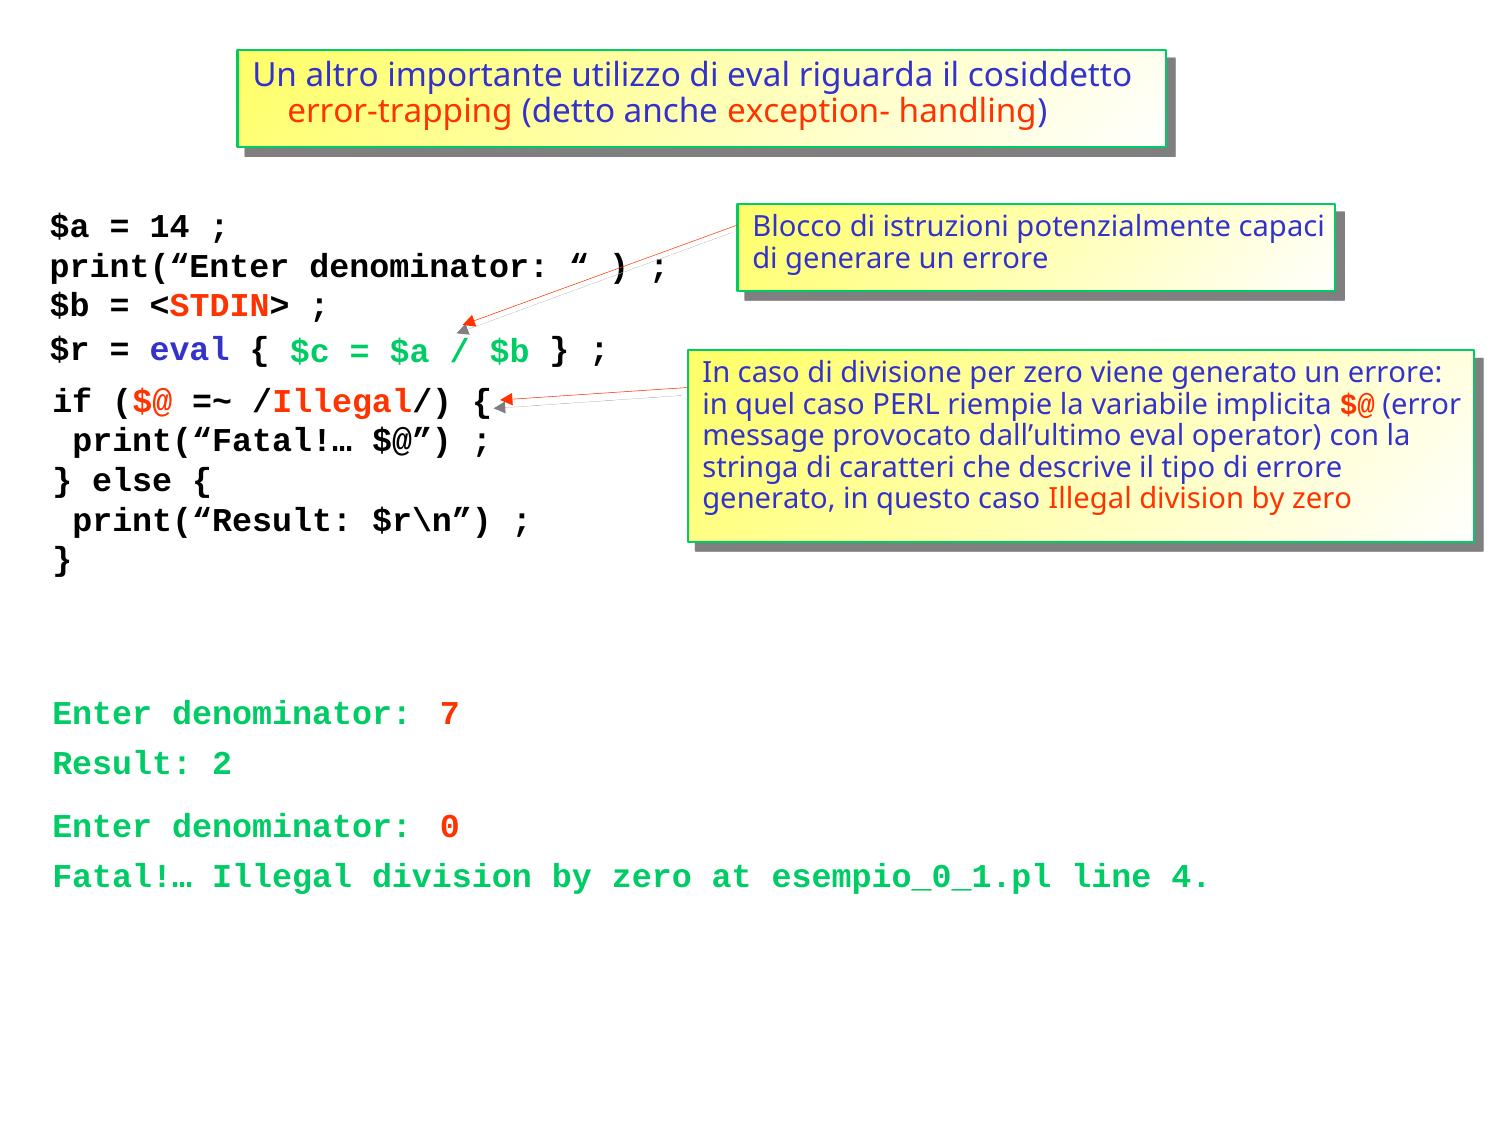

Un altro importante utilizzo di eval riguarda il cosiddetto
 error-trapping (detto anche exception- handling)
$a = 14 ;
print(“Enter denominator: “ ) ;
$b = <STDIN> ;
$r = eval { } ;
Blocco di istruzioni potenzialmente capaci
di generare un errore
$c = $a / $b
In caso di divisione per zero viene generato un errore:
in quel caso PERL riempie la variabile implicita $@ (error
message provocato dall’ultimo eval operator) con la
stringa di caratteri che descrive il tipo di errore
generato, in questo caso Illegal division by zero
if ($@ =~ /Illegal/) {
 print(“Fatal!… $@”) ;
} else {
 print(“Result: $r\n”) ;
}
Enter denominator:
7
Result: 2
Enter denominator:
0
Fatal!… Illegal division by zero at esempio_0_1.pl line 4.